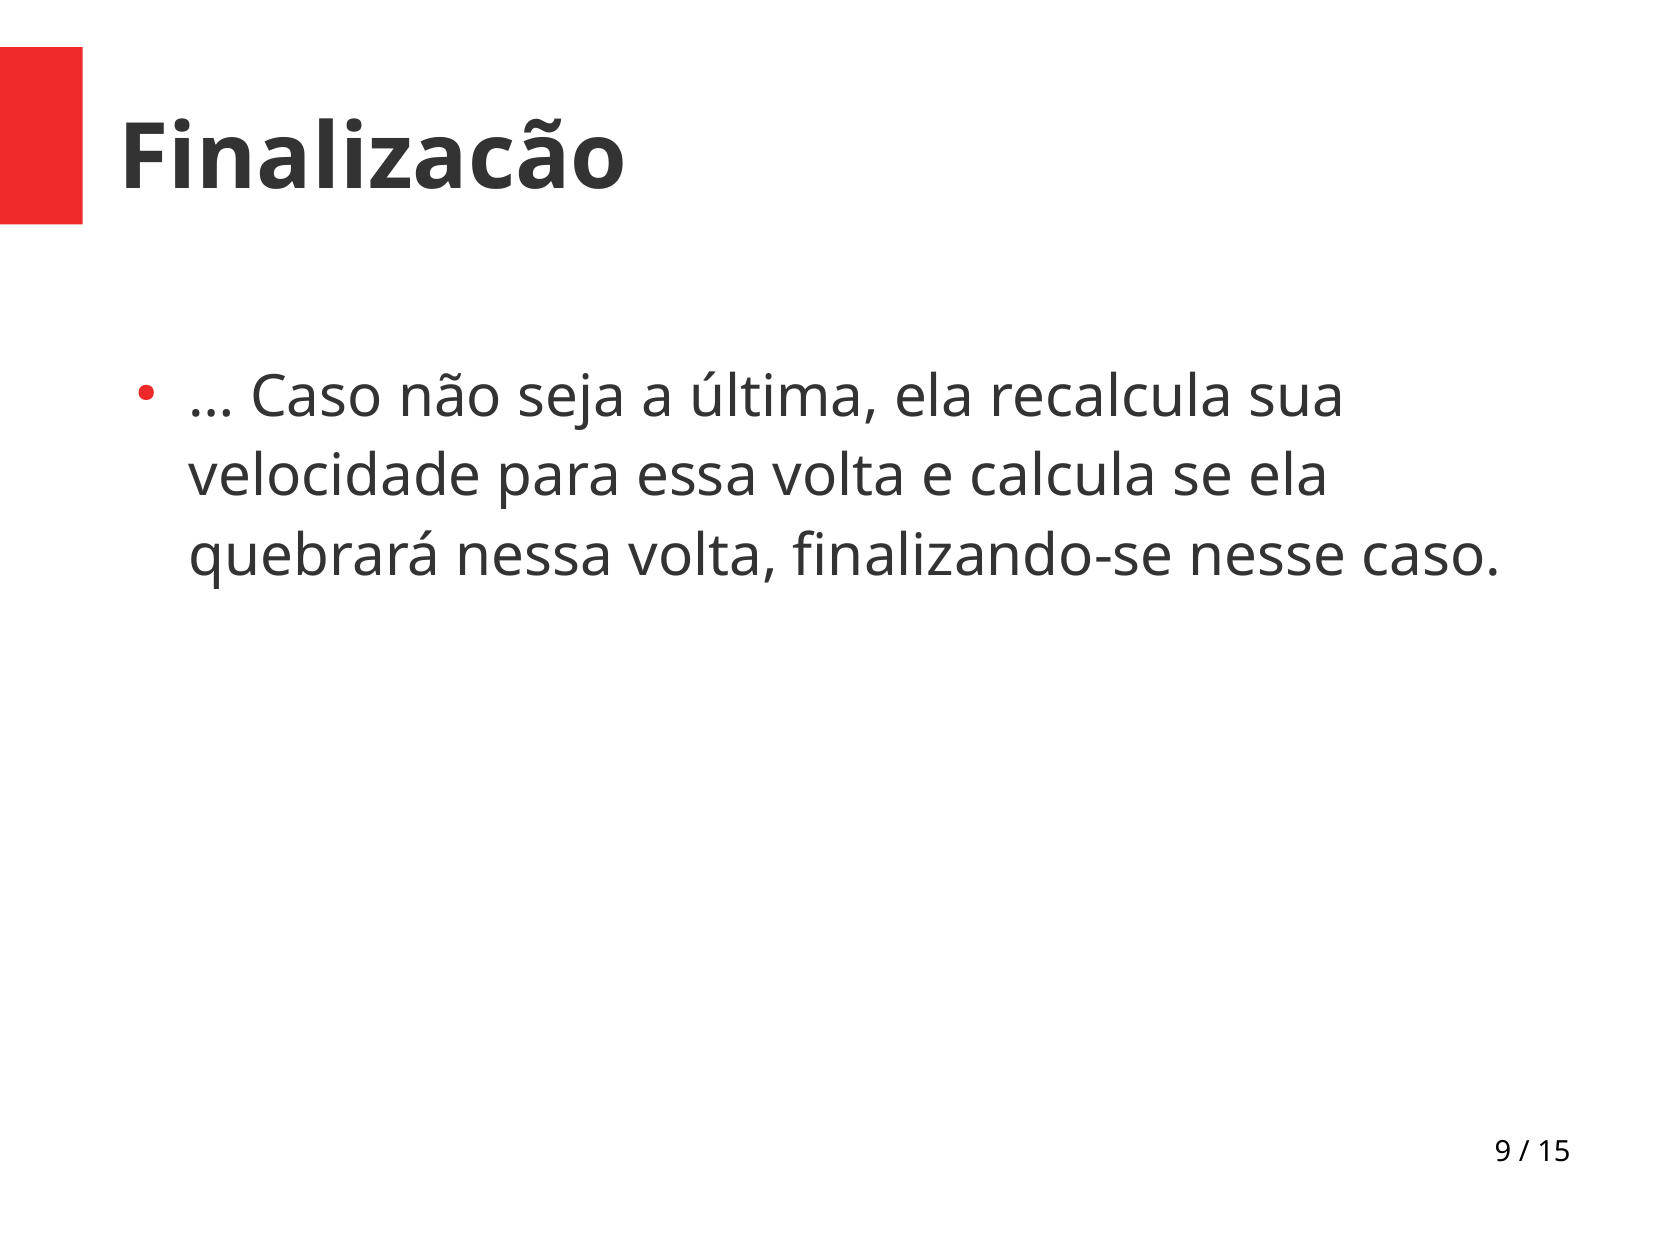

# Finalizacão
… Caso não seja a última, ela recalcula sua velocidade para essa volta e calcula se ela quebrará nessa volta, finalizando-se nesse caso.
9